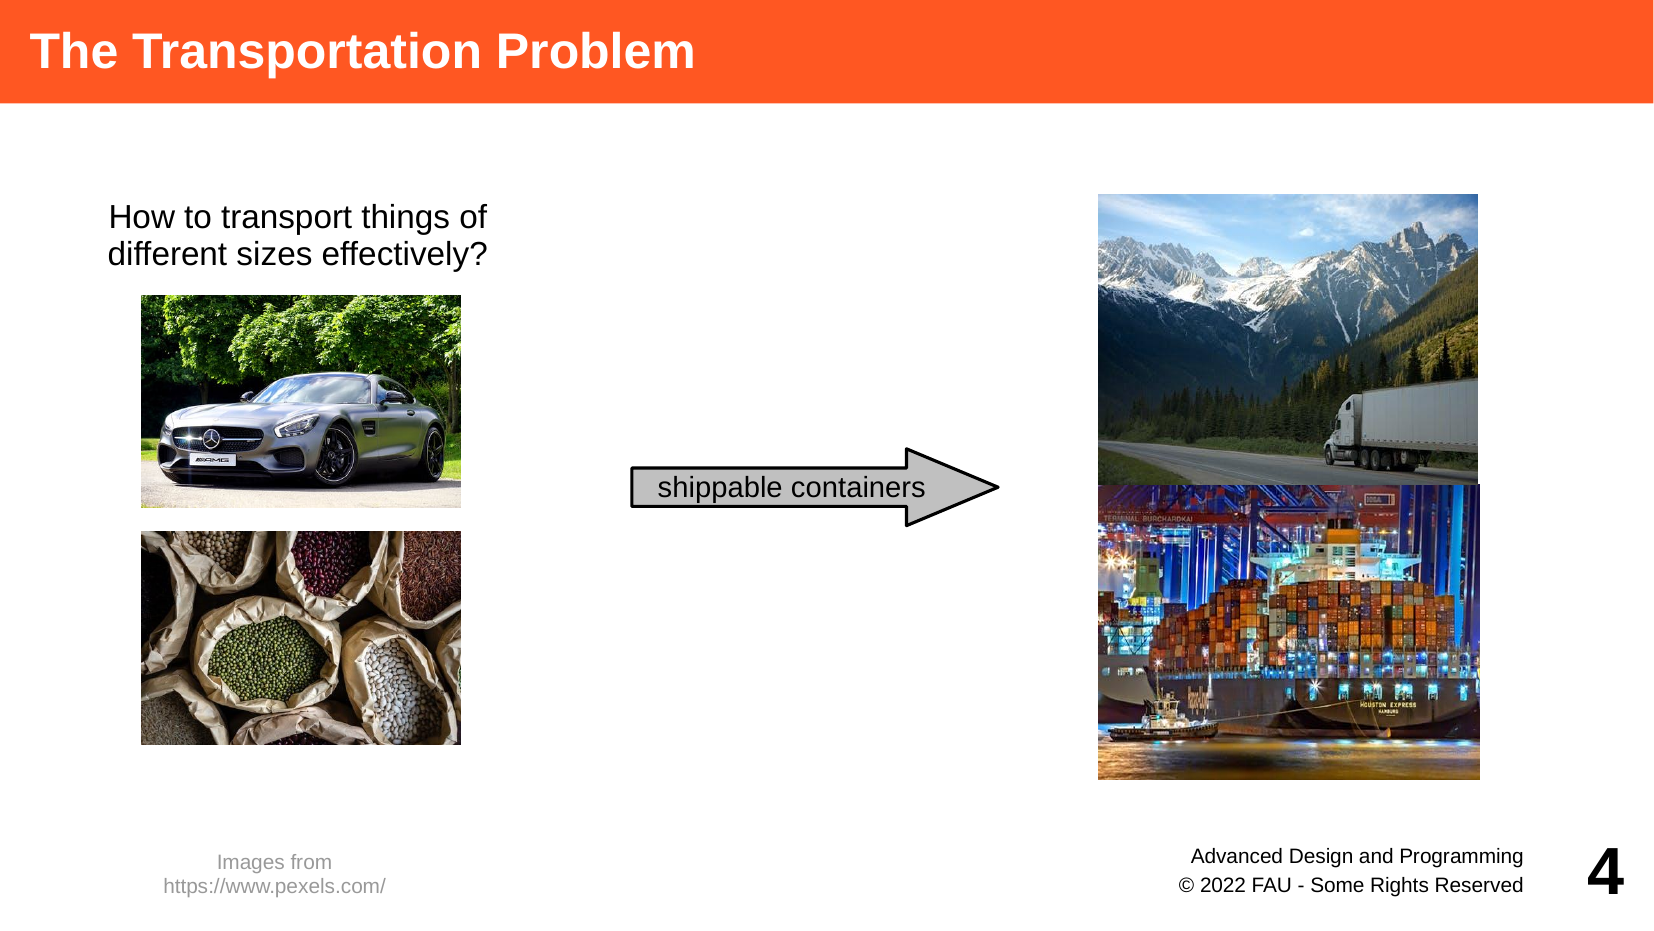

# The Transportation Problem
How to transport things of different sizes effectively?
shippable containers
Advanced Design and Programming
4
Images from https://www.pexels.com/
© 2022 FAU - Some Rights Reserved